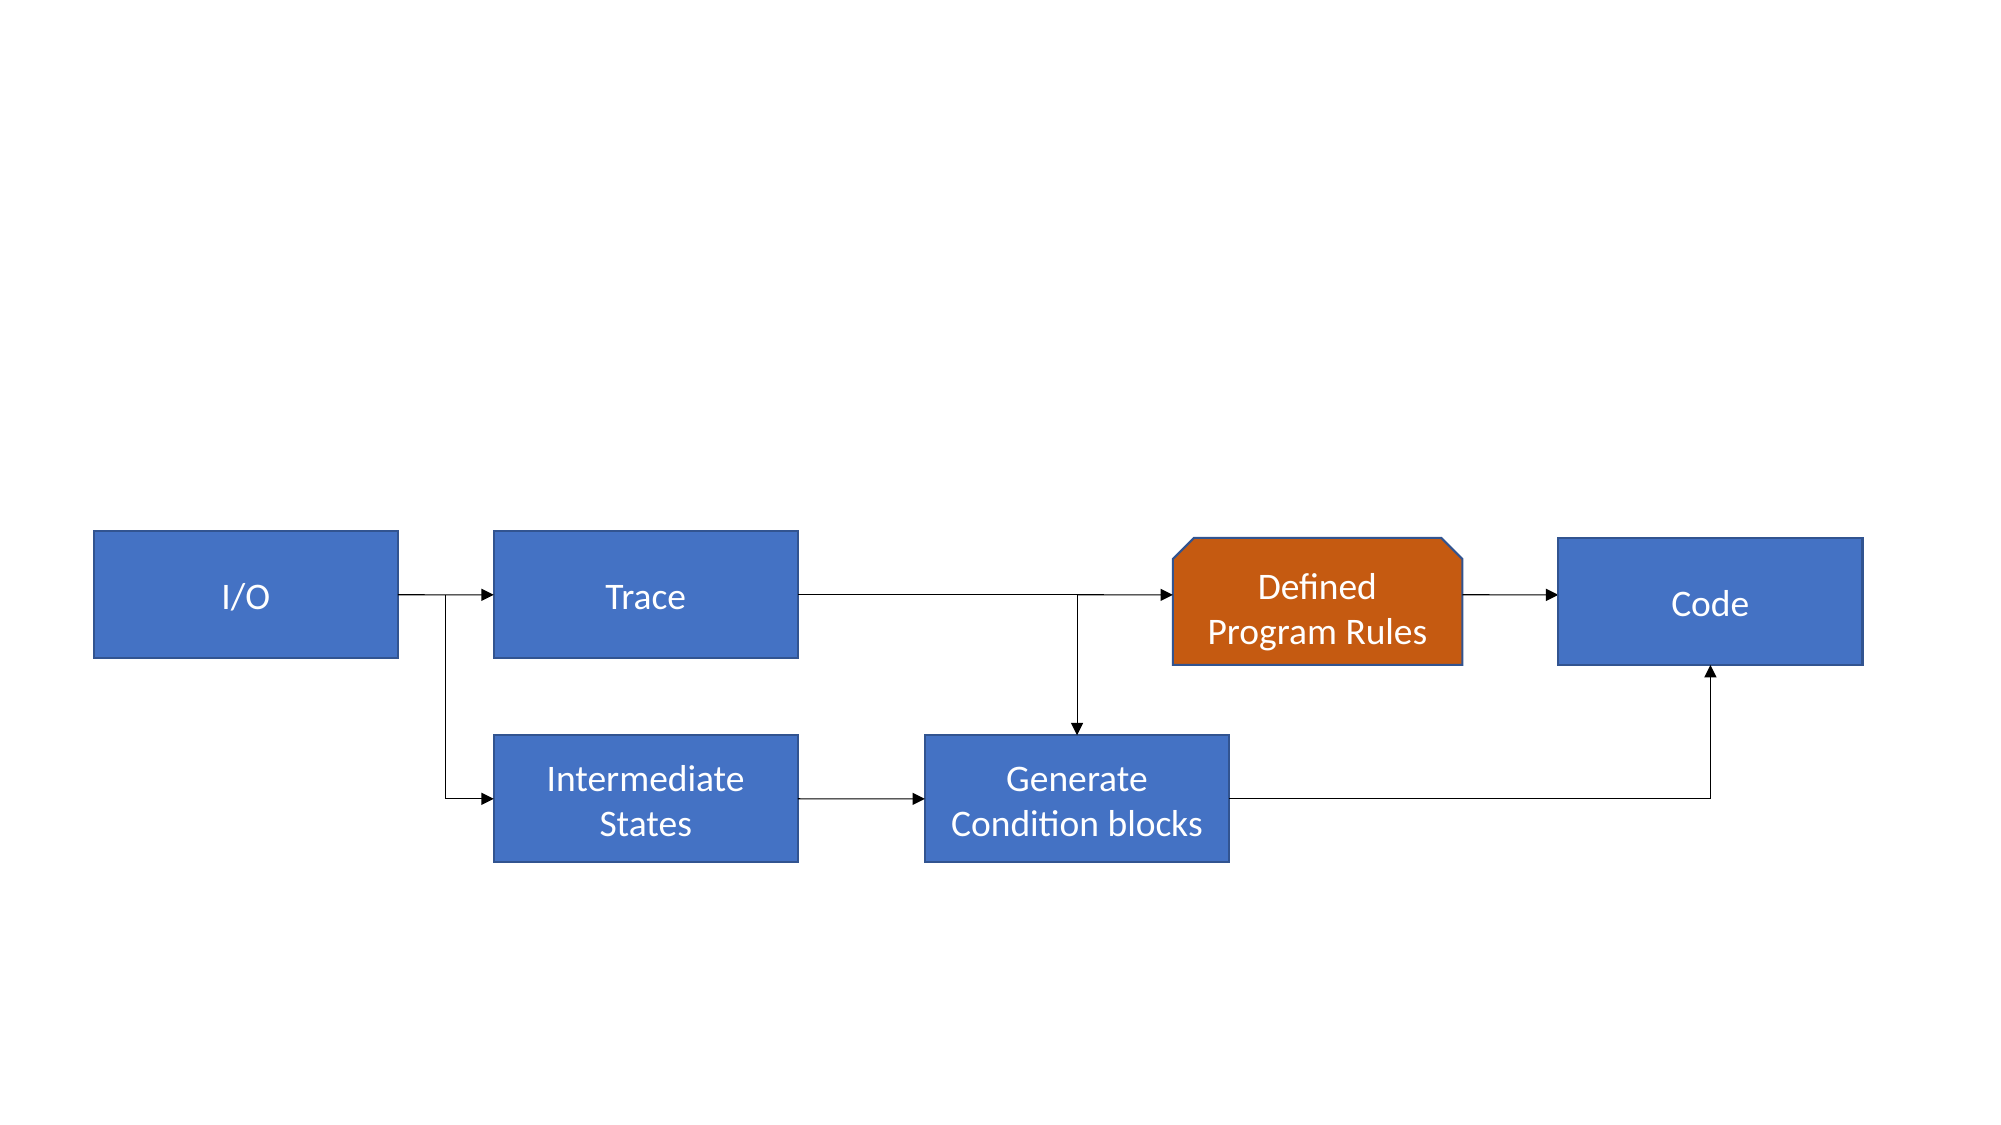

#
I/O
Trace
Defined Program Rules
Code
Intermediate States
Generate Condition blocks